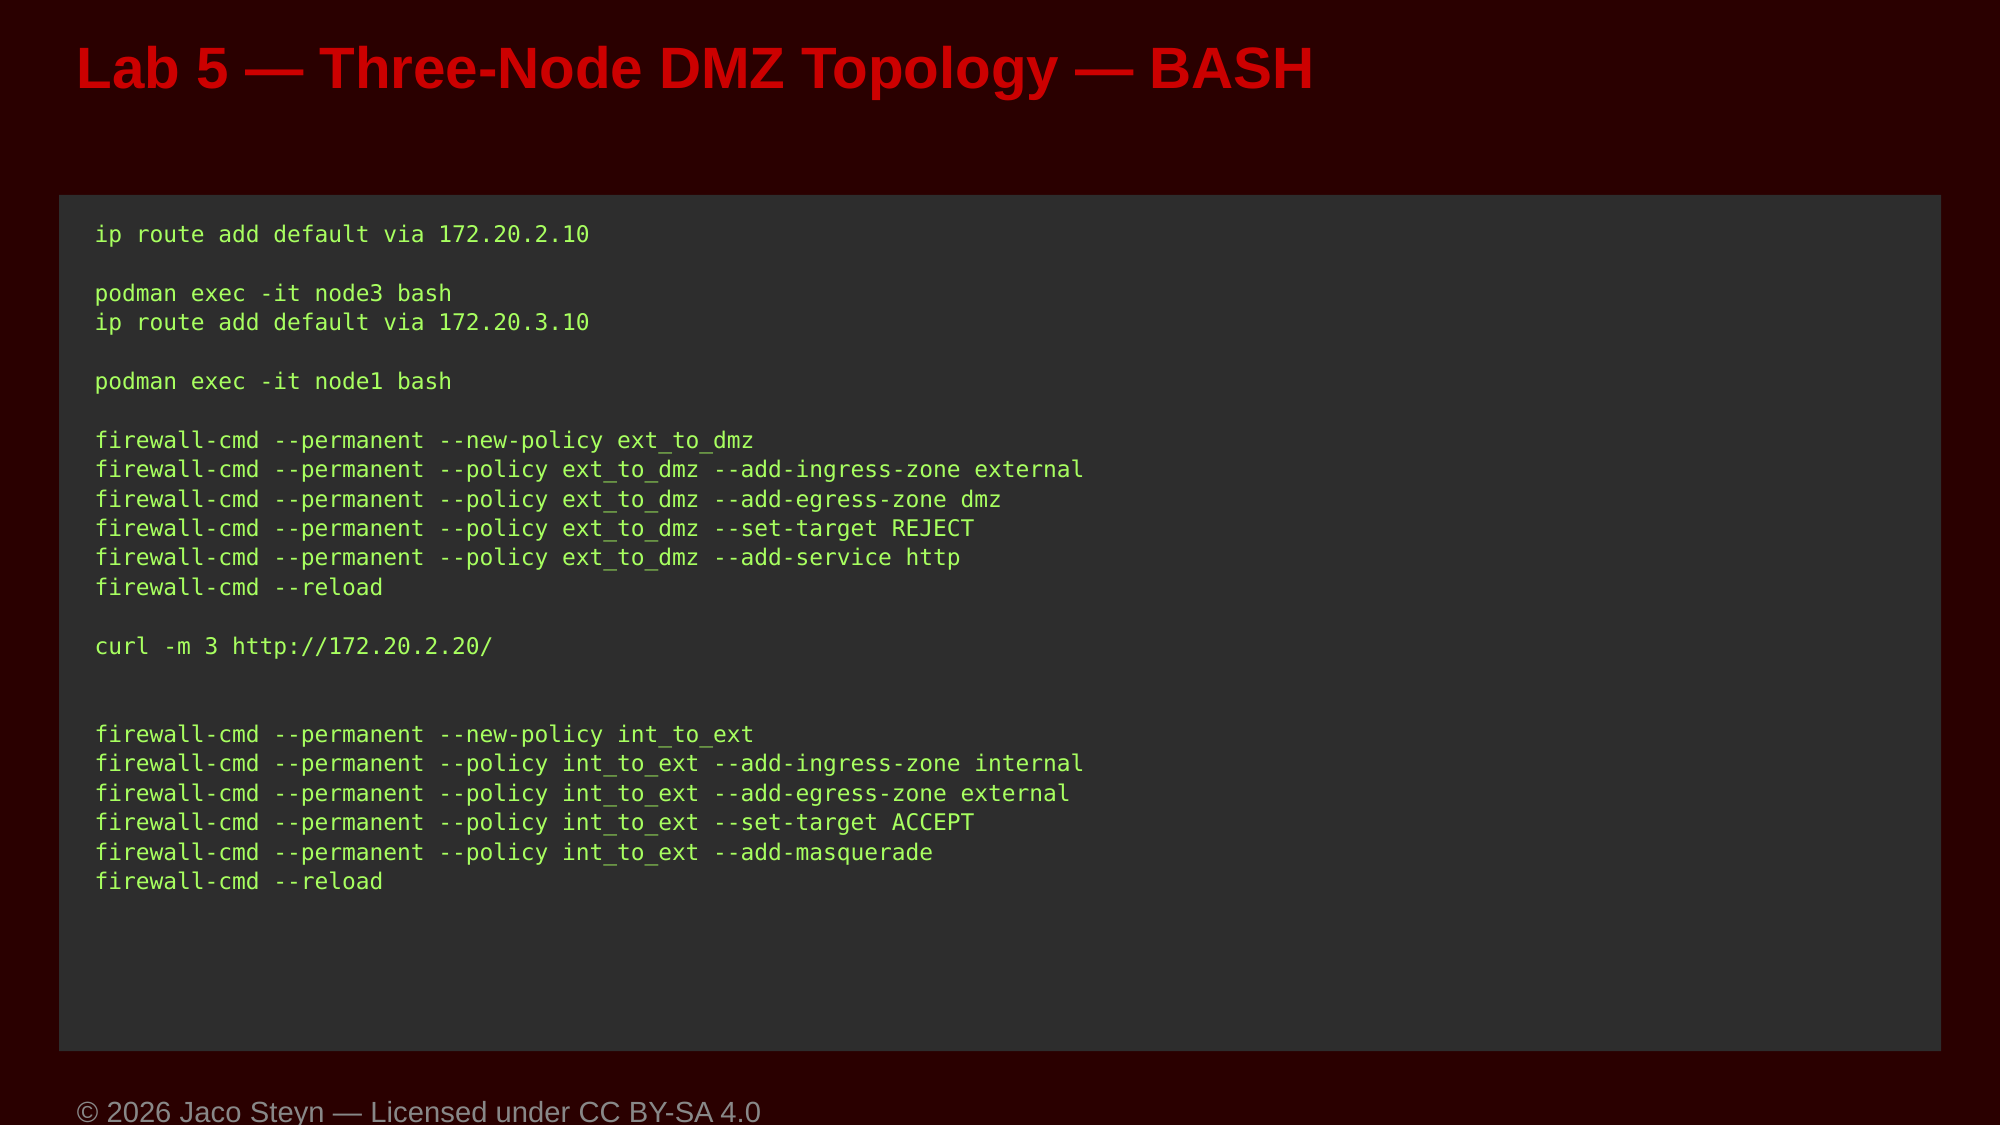

Lab 5 — Three-Node DMZ Topology — BASH
ip route add default via 172.20.2.10
podman exec -it node3 bash
ip route add default via 172.20.3.10
podman exec -it node1 bash
firewall-cmd --permanent --new-policy ext_to_dmz
firewall-cmd --permanent --policy ext_to_dmz --add-ingress-zone external
firewall-cmd --permanent --policy ext_to_dmz --add-egress-zone dmz
firewall-cmd --permanent --policy ext_to_dmz --set-target REJECT
firewall-cmd --permanent --policy ext_to_dmz --add-service http
firewall-cmd --reload
curl -m 3 http://172.20.2.20/
firewall-cmd --permanent --new-policy int_to_ext
firewall-cmd --permanent --policy int_to_ext --add-ingress-zone internal
firewall-cmd --permanent --policy int_to_ext --add-egress-zone external
firewall-cmd --permanent --policy int_to_ext --set-target ACCEPT
firewall-cmd --permanent --policy int_to_ext --add-masquerade
firewall-cmd --reload
© 2026 Jaco Steyn — Licensed under CC BY-SA 4.0